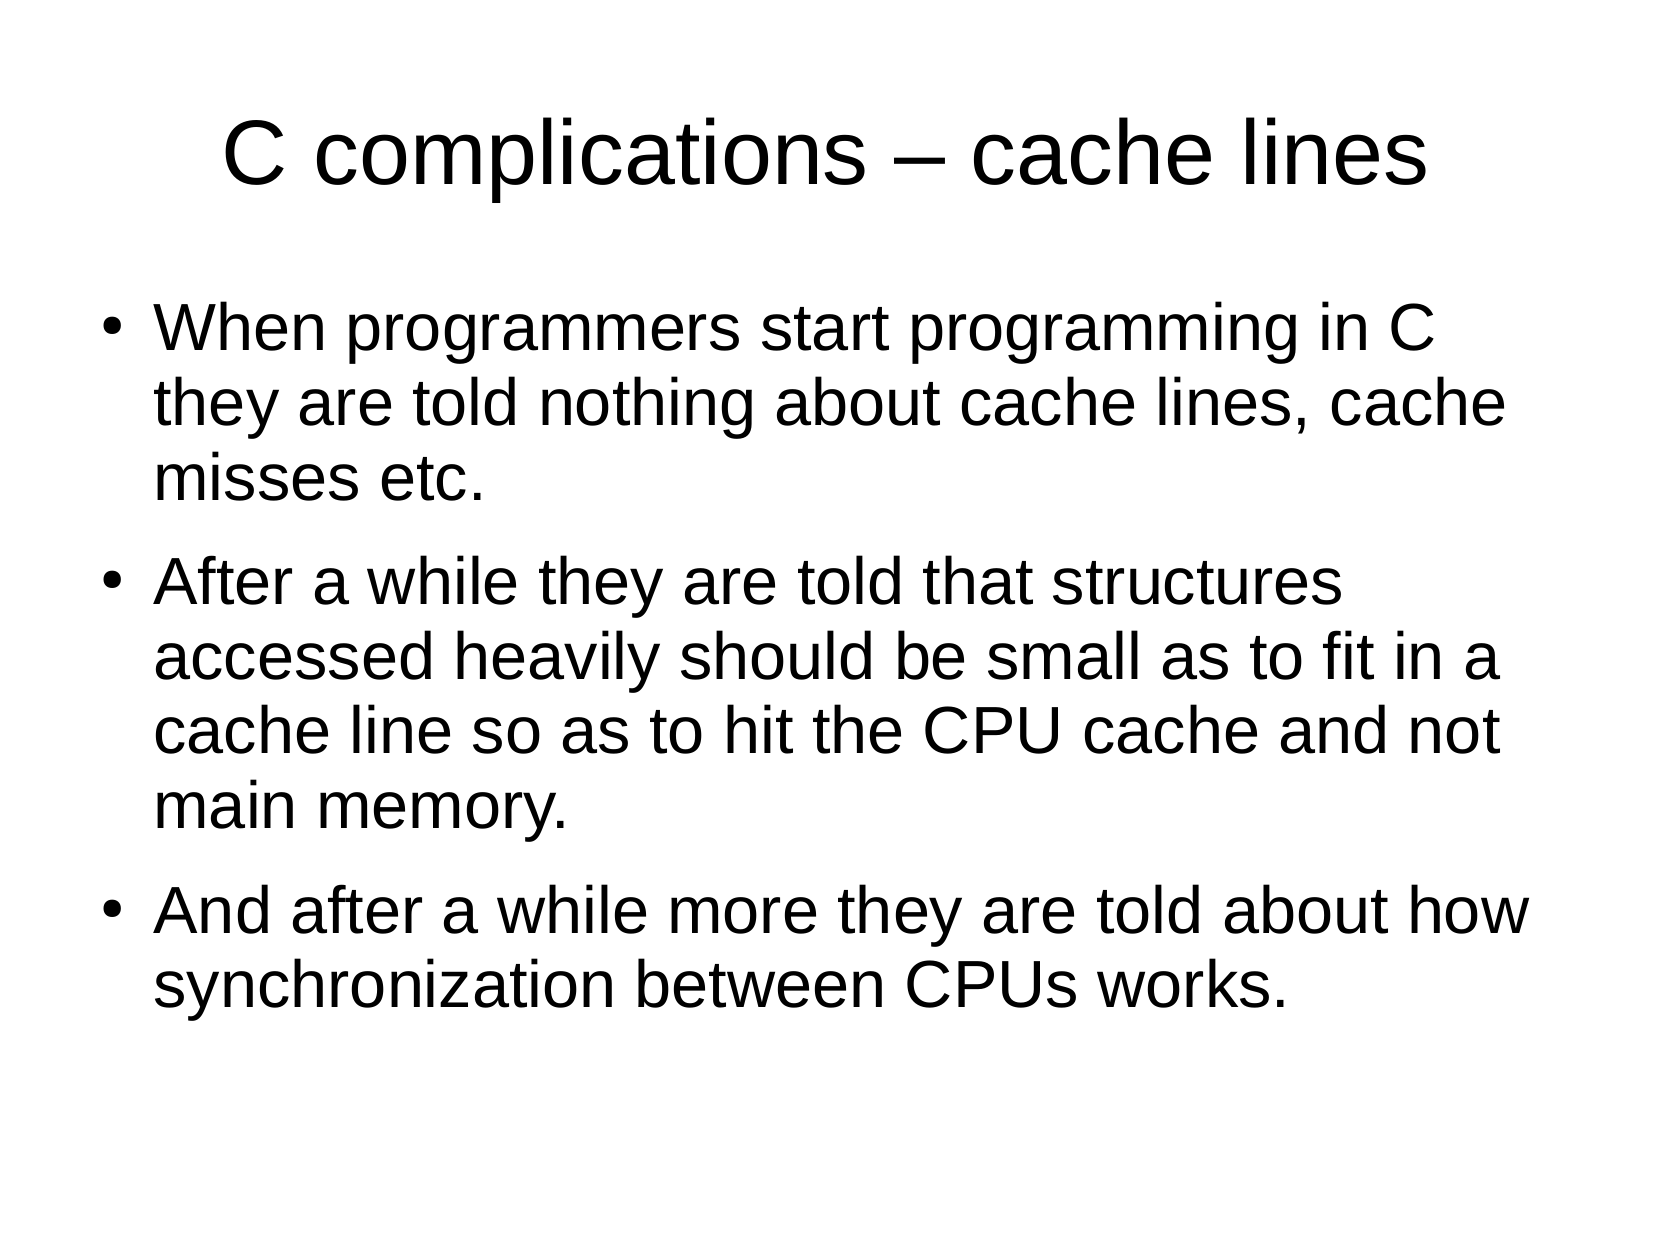

# C complications – cache lines
When programmers start programming in C they are told nothing about cache lines, cache misses etc.
After a while they are told that structures accessed heavily should be small as to fit in a cache line so as to hit the CPU cache and not main memory.
And after a while more they are told about how synchronization between CPUs works.